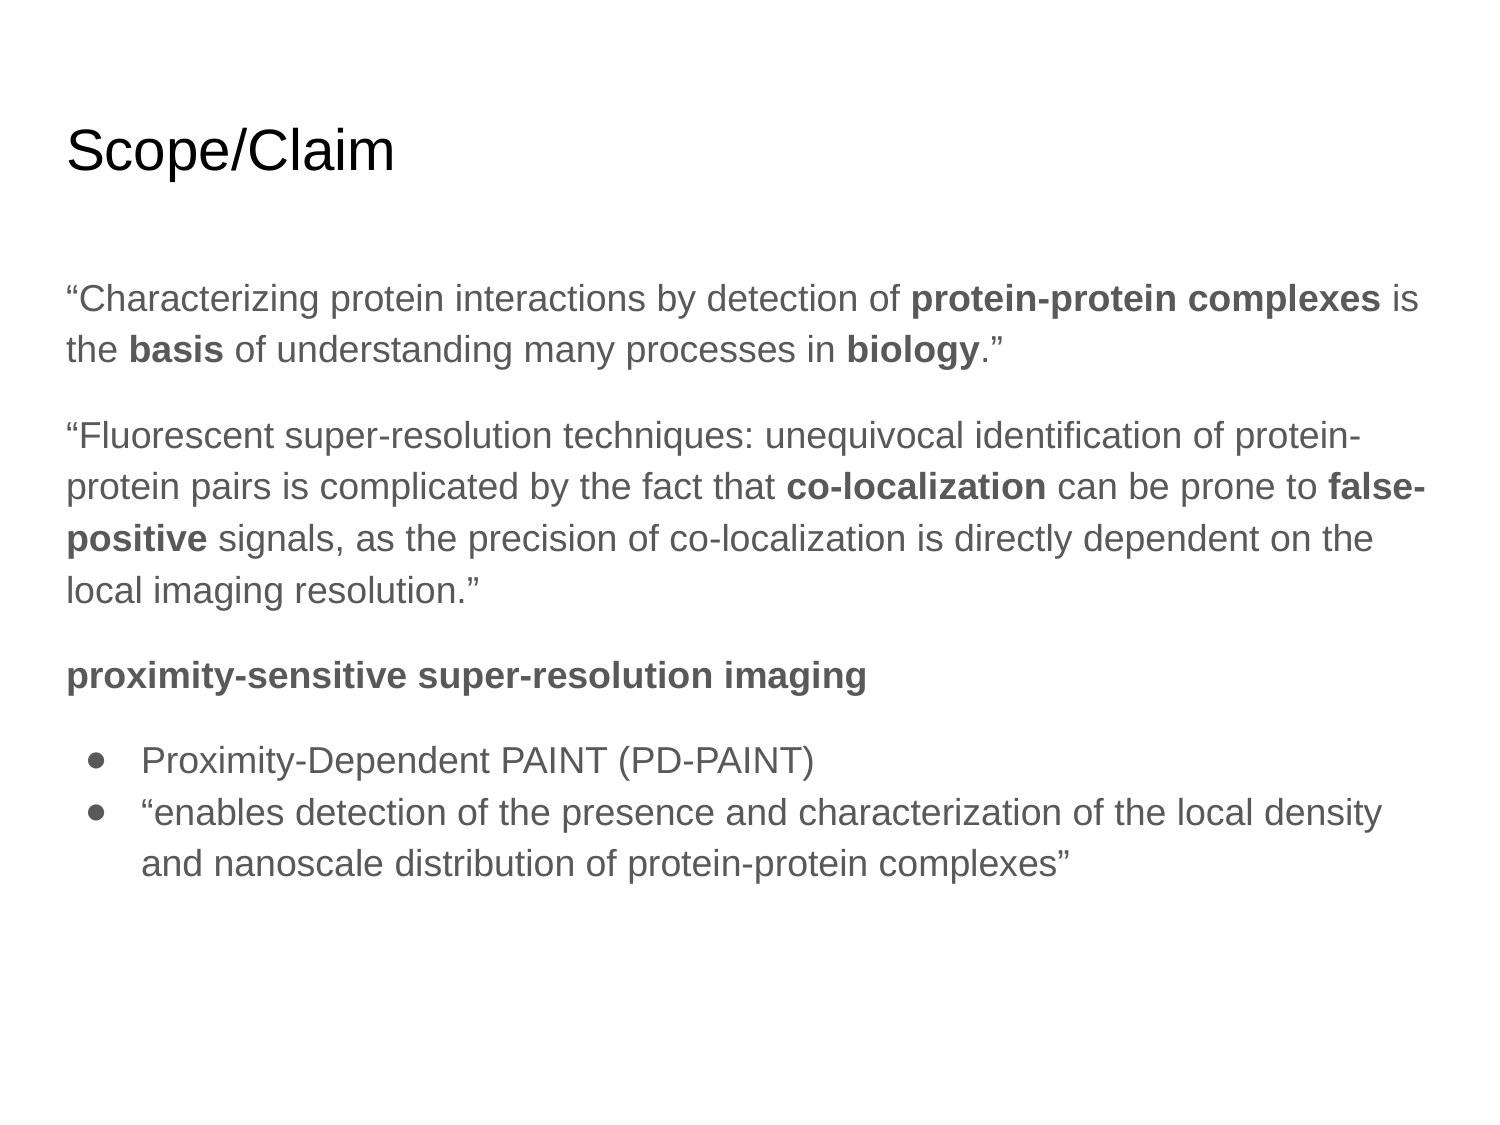

# Scope/Claim
“Characterizing protein interactions by detection of protein-protein complexes is the basis of understanding many processes in biology.”
“Fluorescent super-resolution techniques: unequivocal identification of protein-protein pairs is complicated by the fact that co-localization can be prone to false-positive signals, as the precision of co-localization is directly dependent on the local imaging resolution.”
proximity-sensitive super-resolution imaging
Proximity-Dependent PAINT (PD-PAINT)
“enables detection of the presence and characterization of the local density and nanoscale distribution of protein-protein complexes”